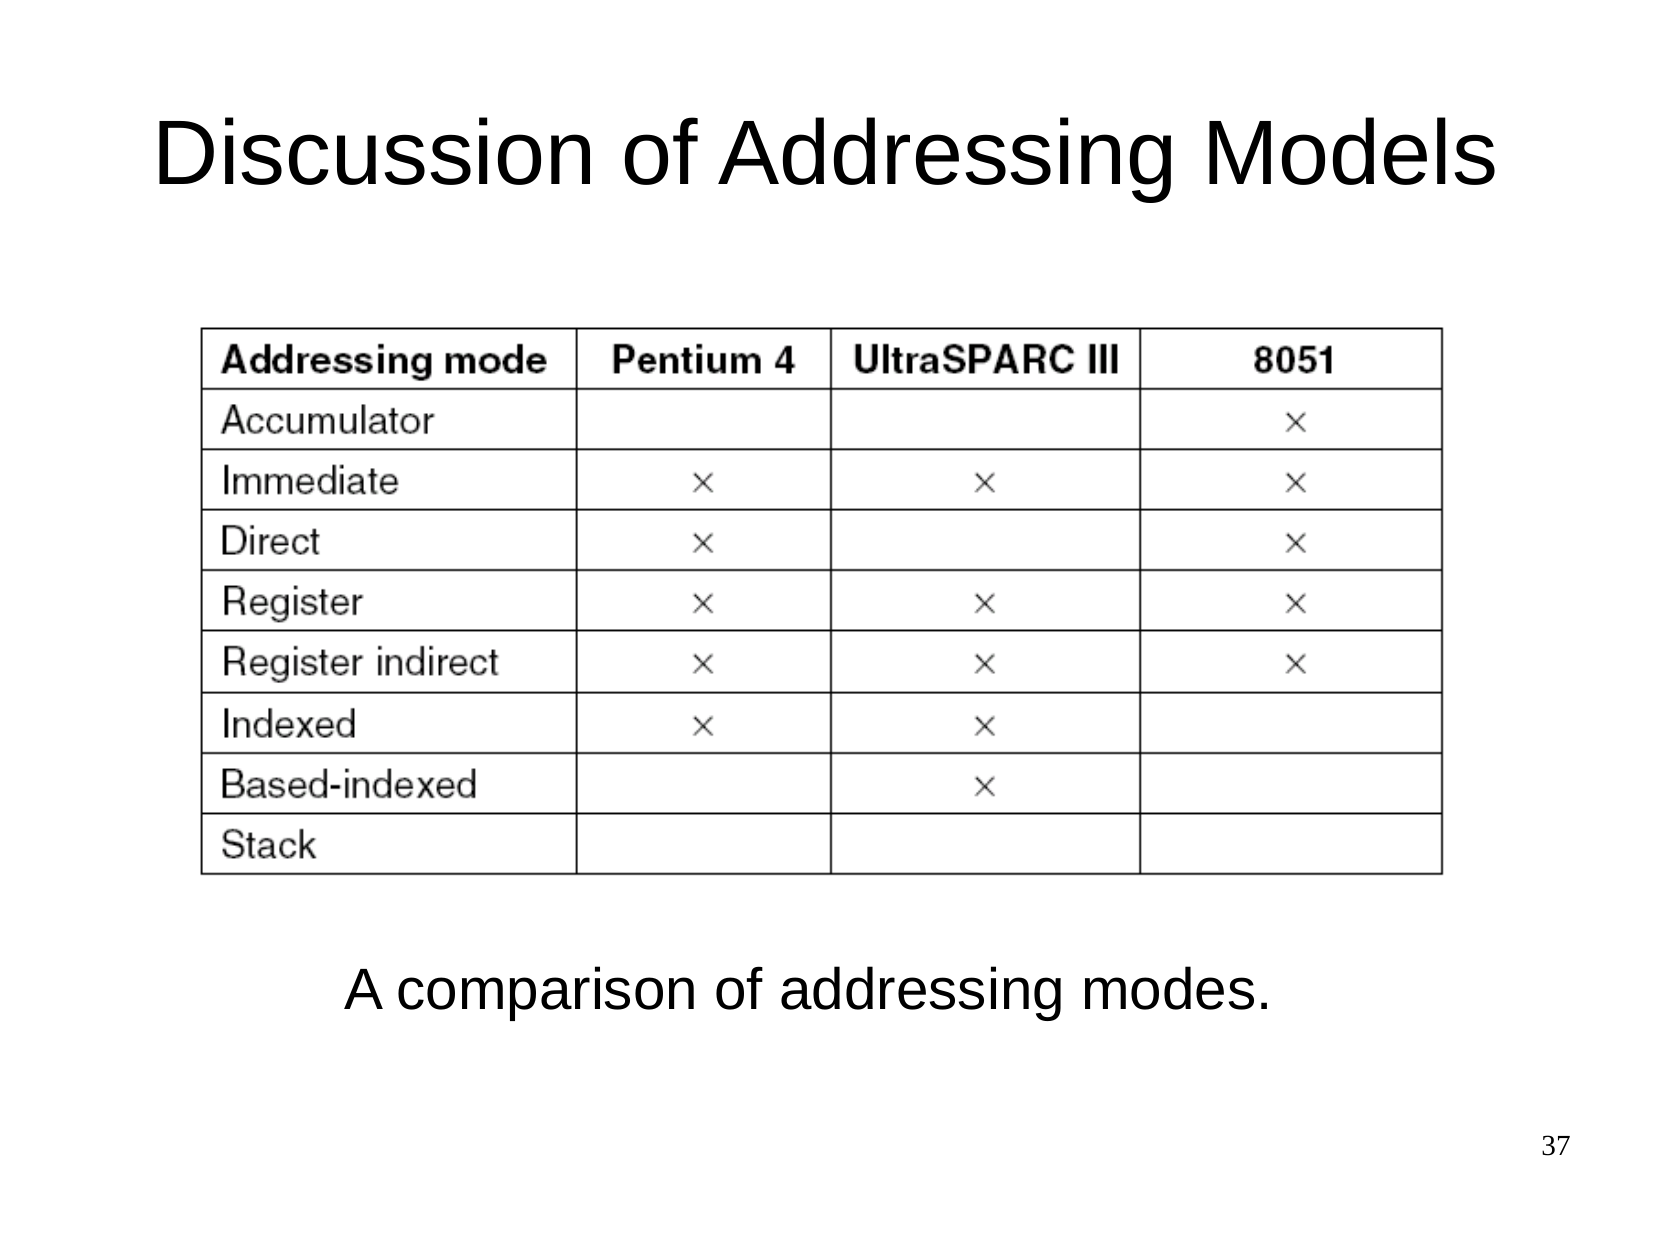

# Discussion of Addressing Models
A comparison of addressing modes.
37